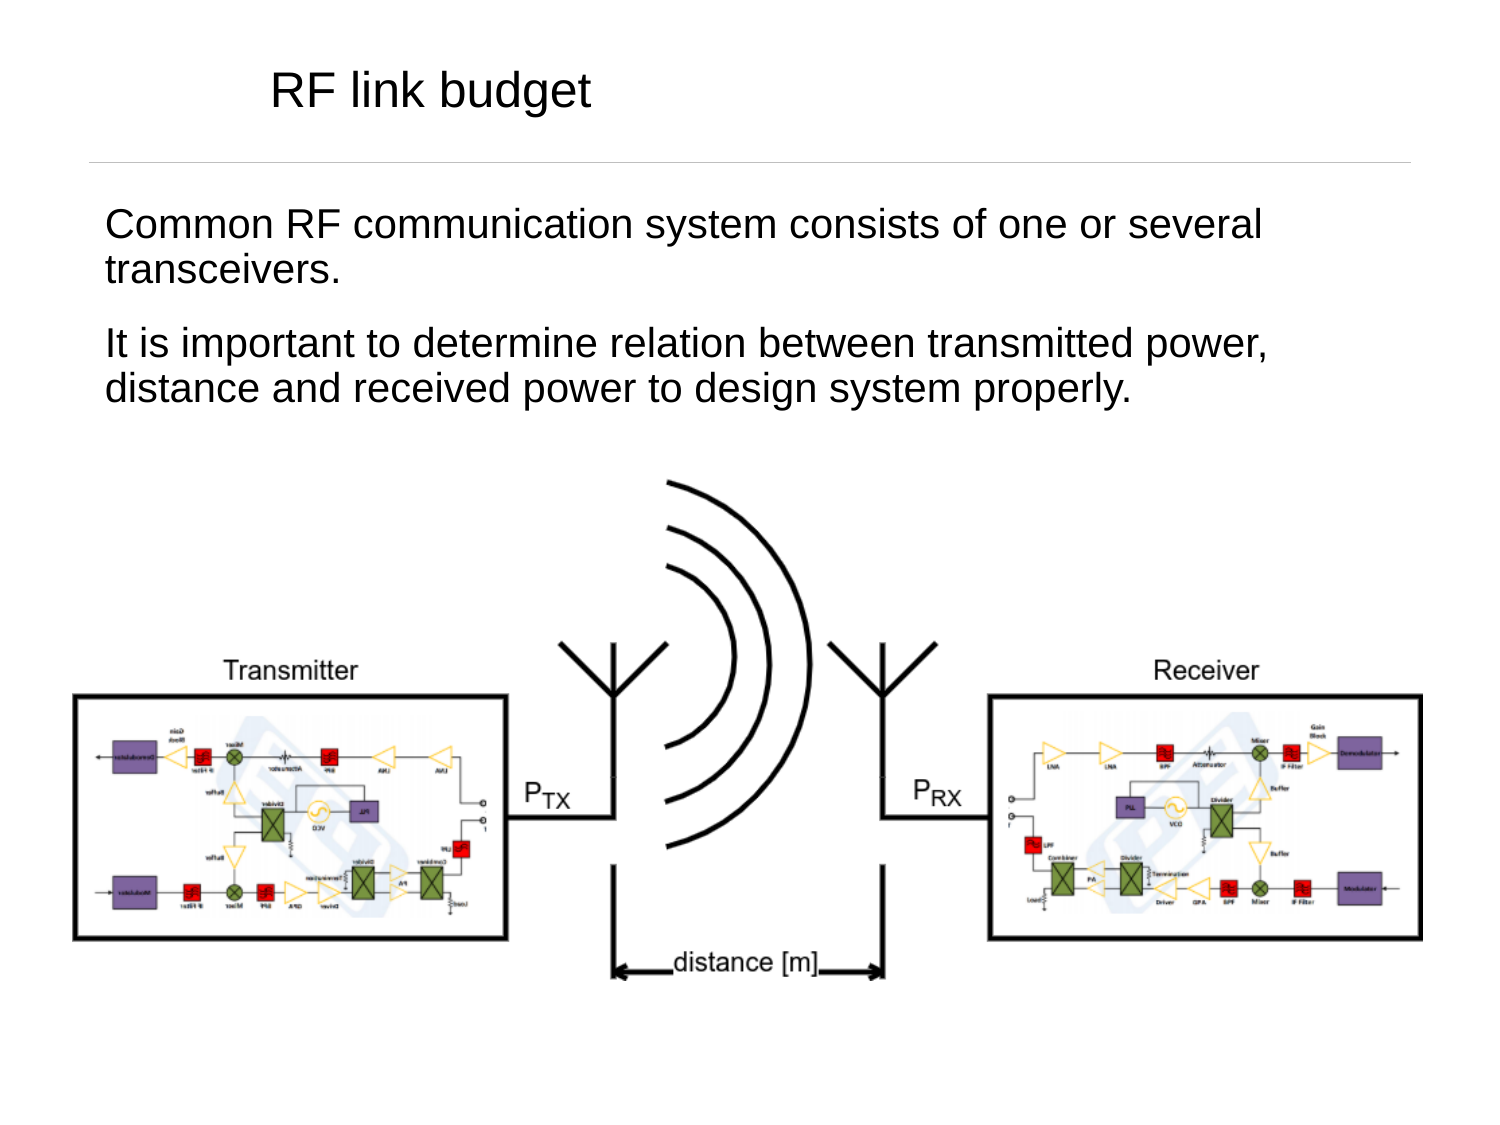

RF link budget
# Common RF communication system consists of one or several transceivers.
It is important to determine relation between transmitted power, distance and received power to design system properly.